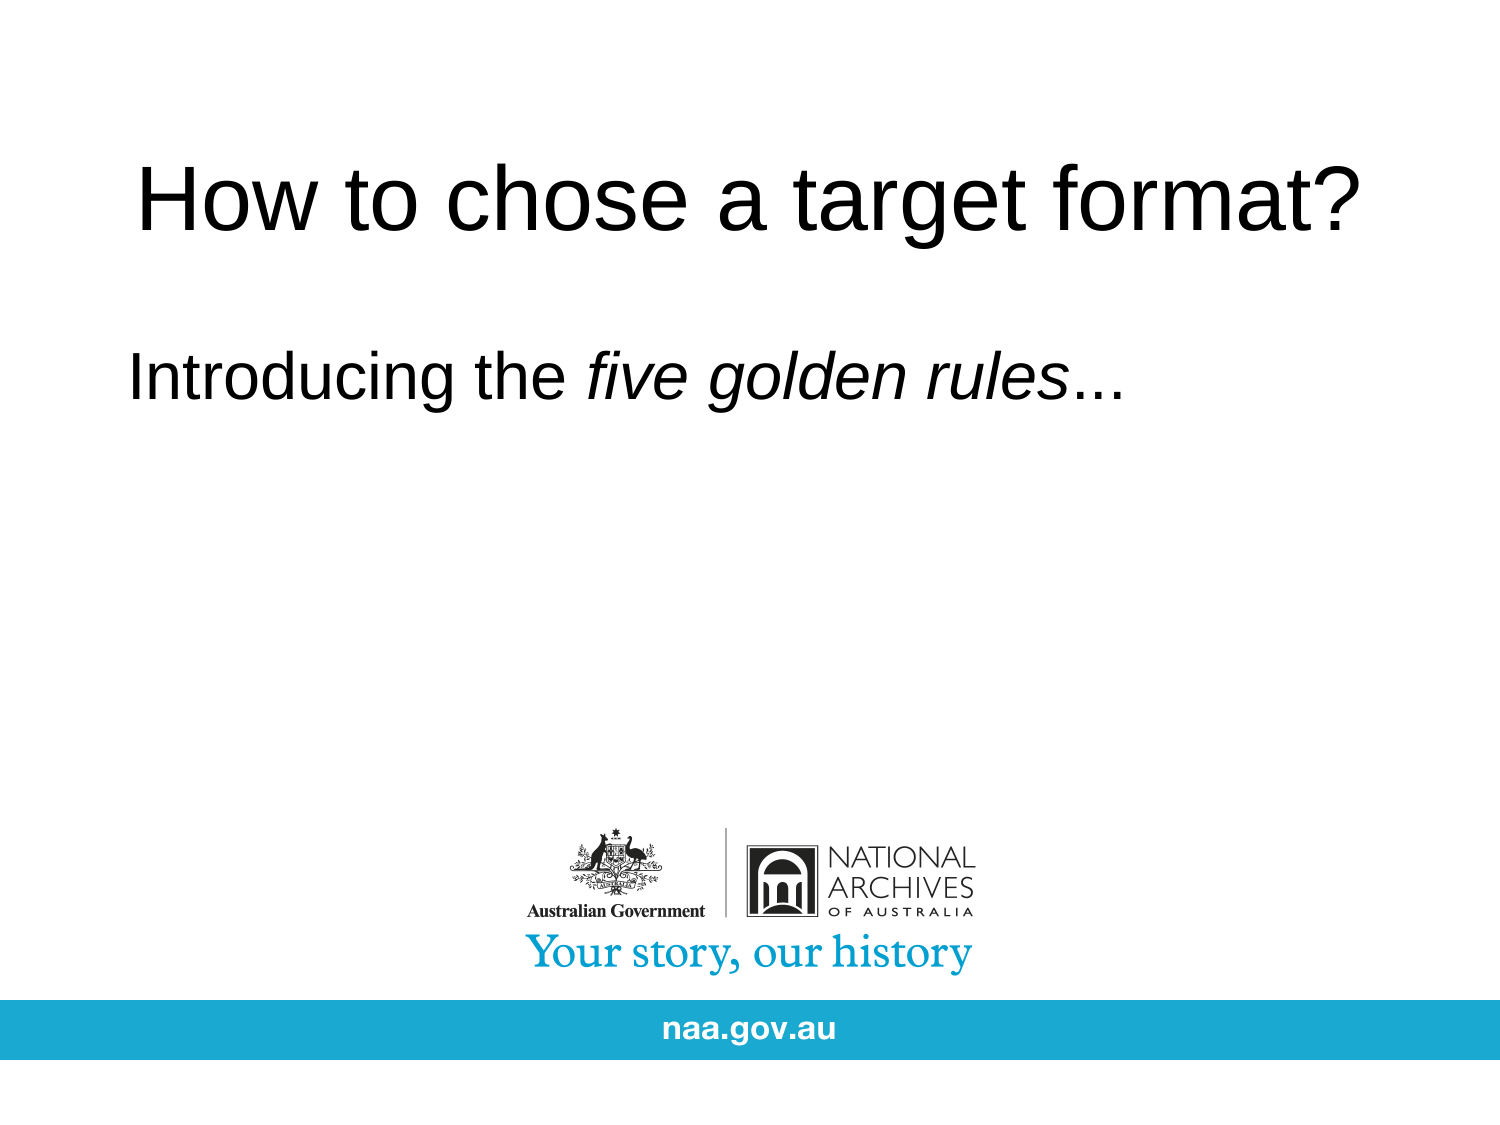

# How to chose a target format?
Introducing the five golden rules...